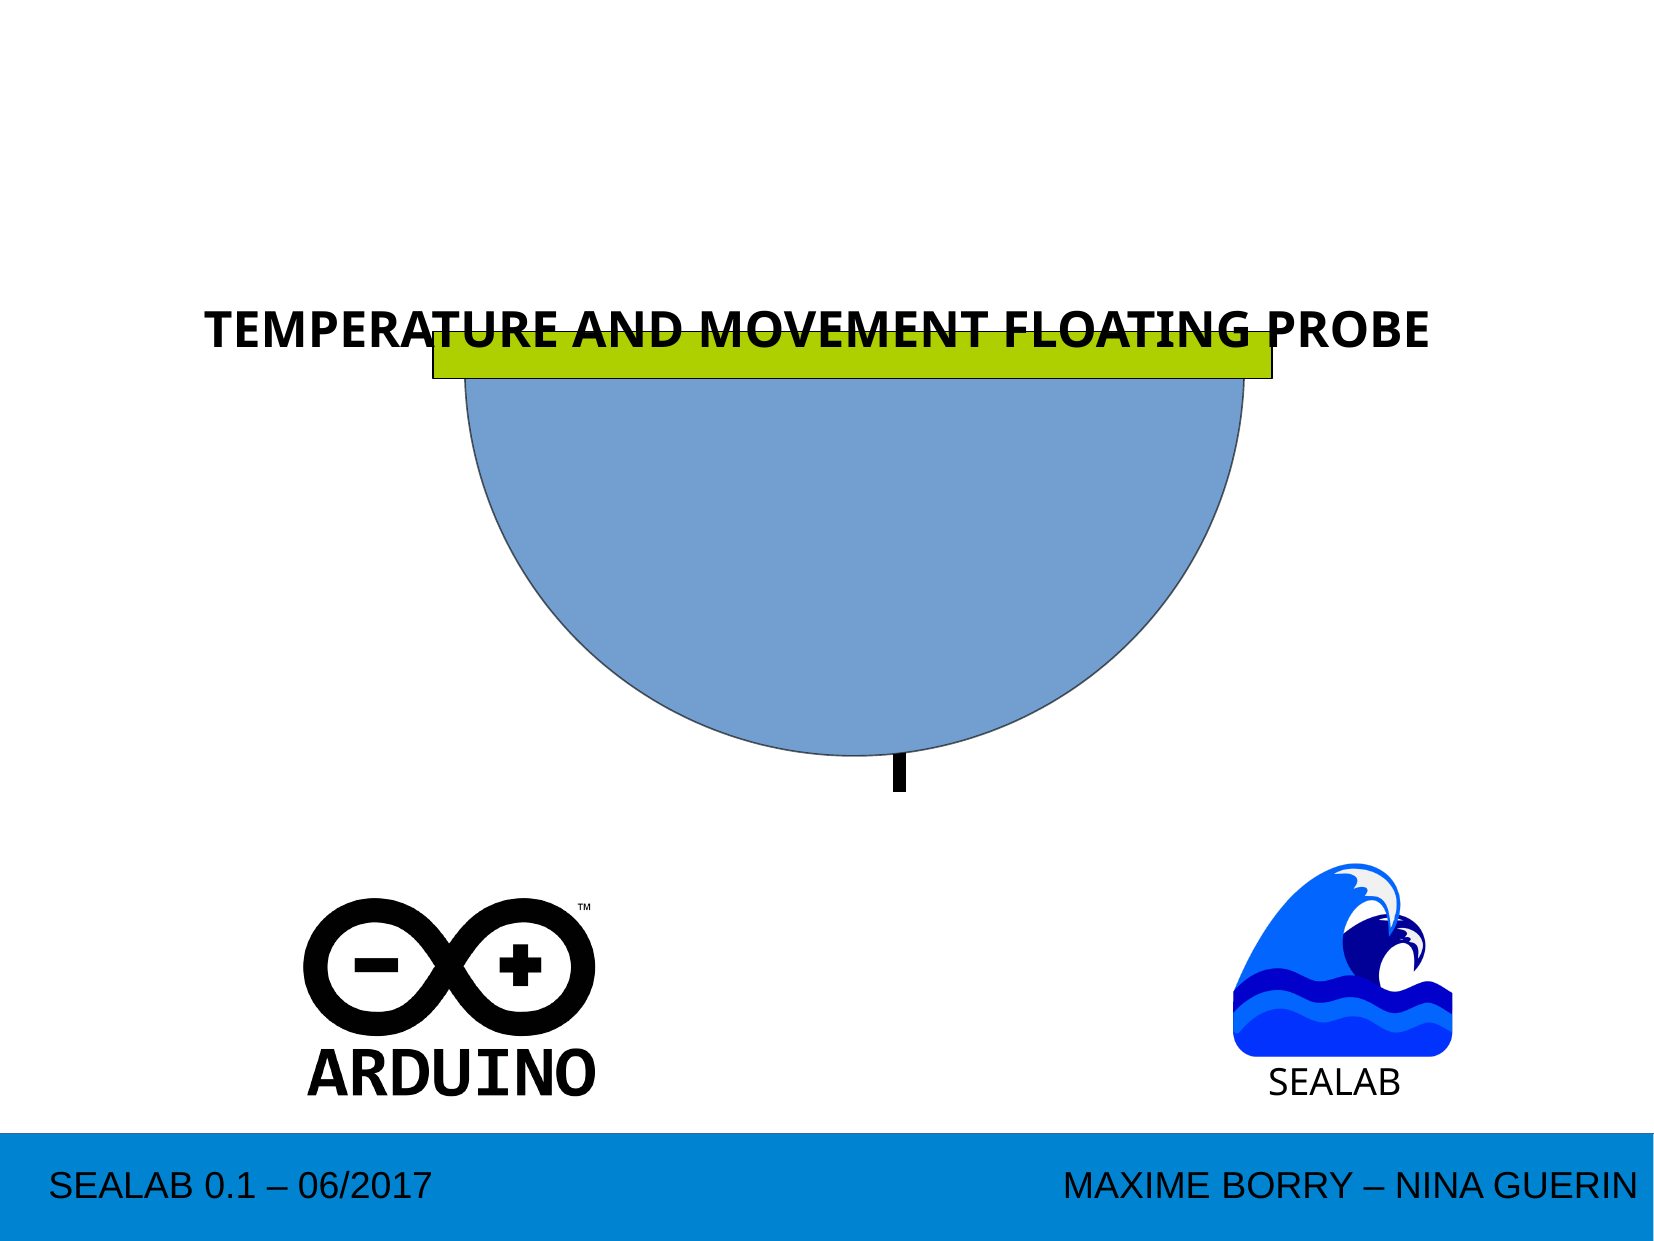

TEMPERATURE AND MOVEMENT FLOATING PROBE
SEALAB
SEALAB 0.1 – 06/2017
MAXIME BORRY – NINA GUERIN